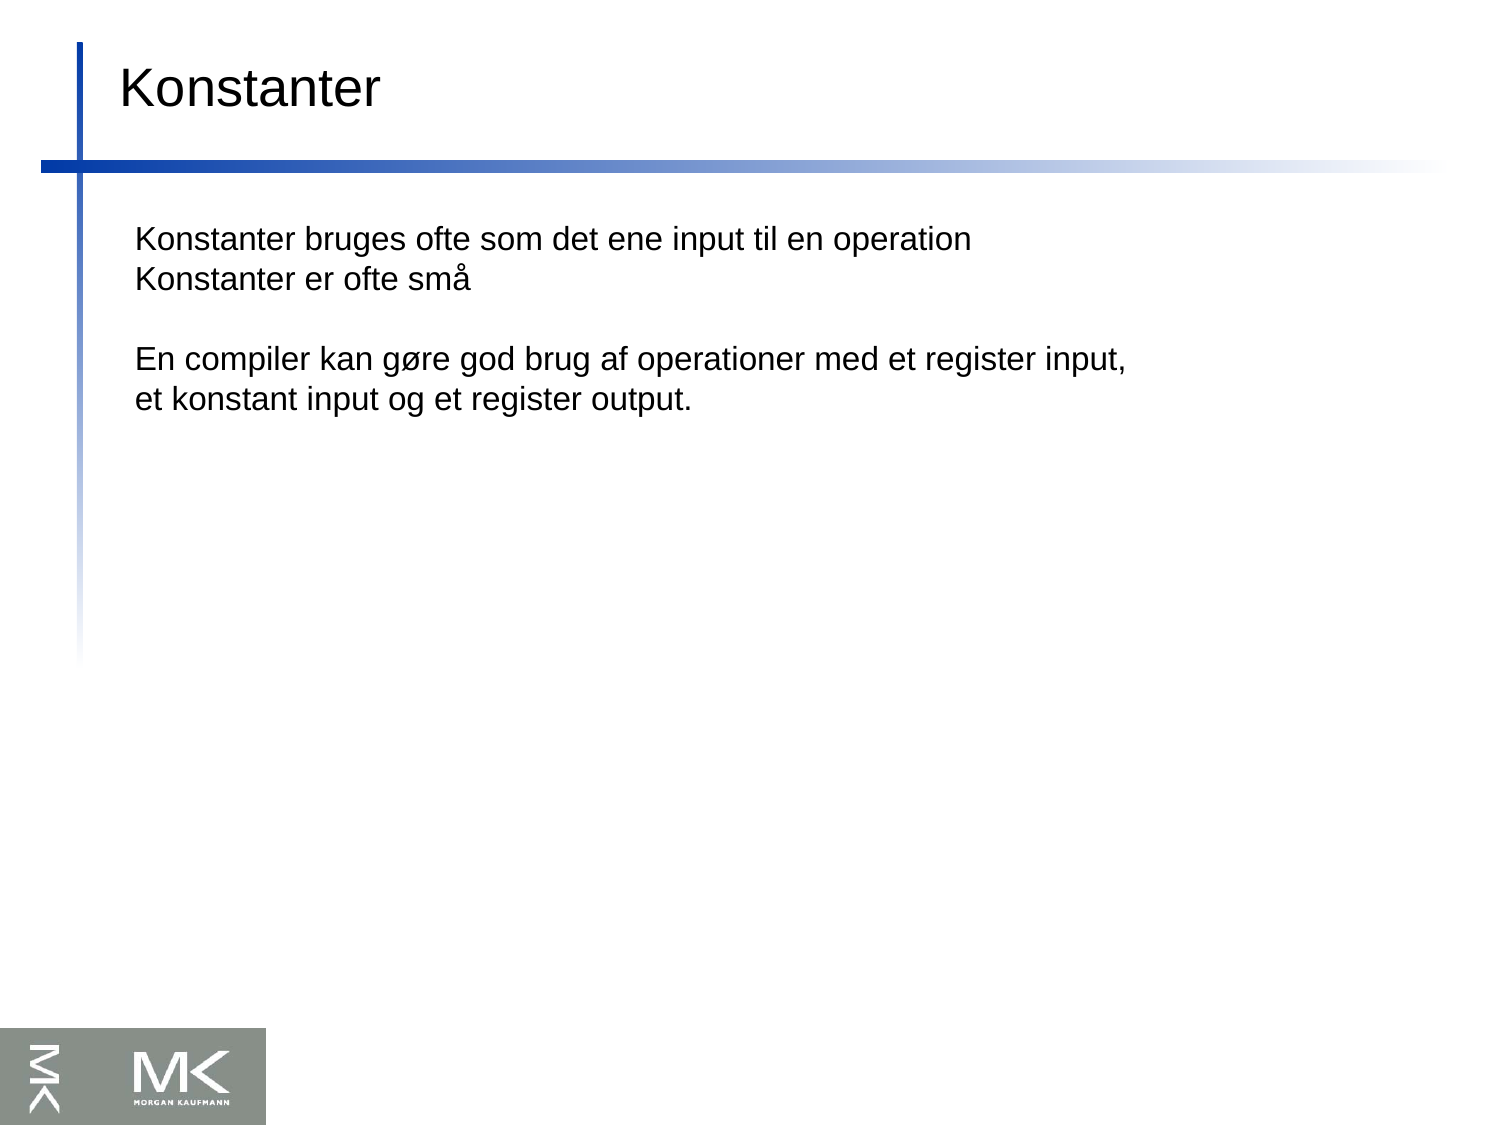

Konstanter
Konstanter bruges ofte som det ene input til en operation
Konstanter er ofte små
En compiler kan gøre god brug af operationer med et register input,
et konstant input og et register output.